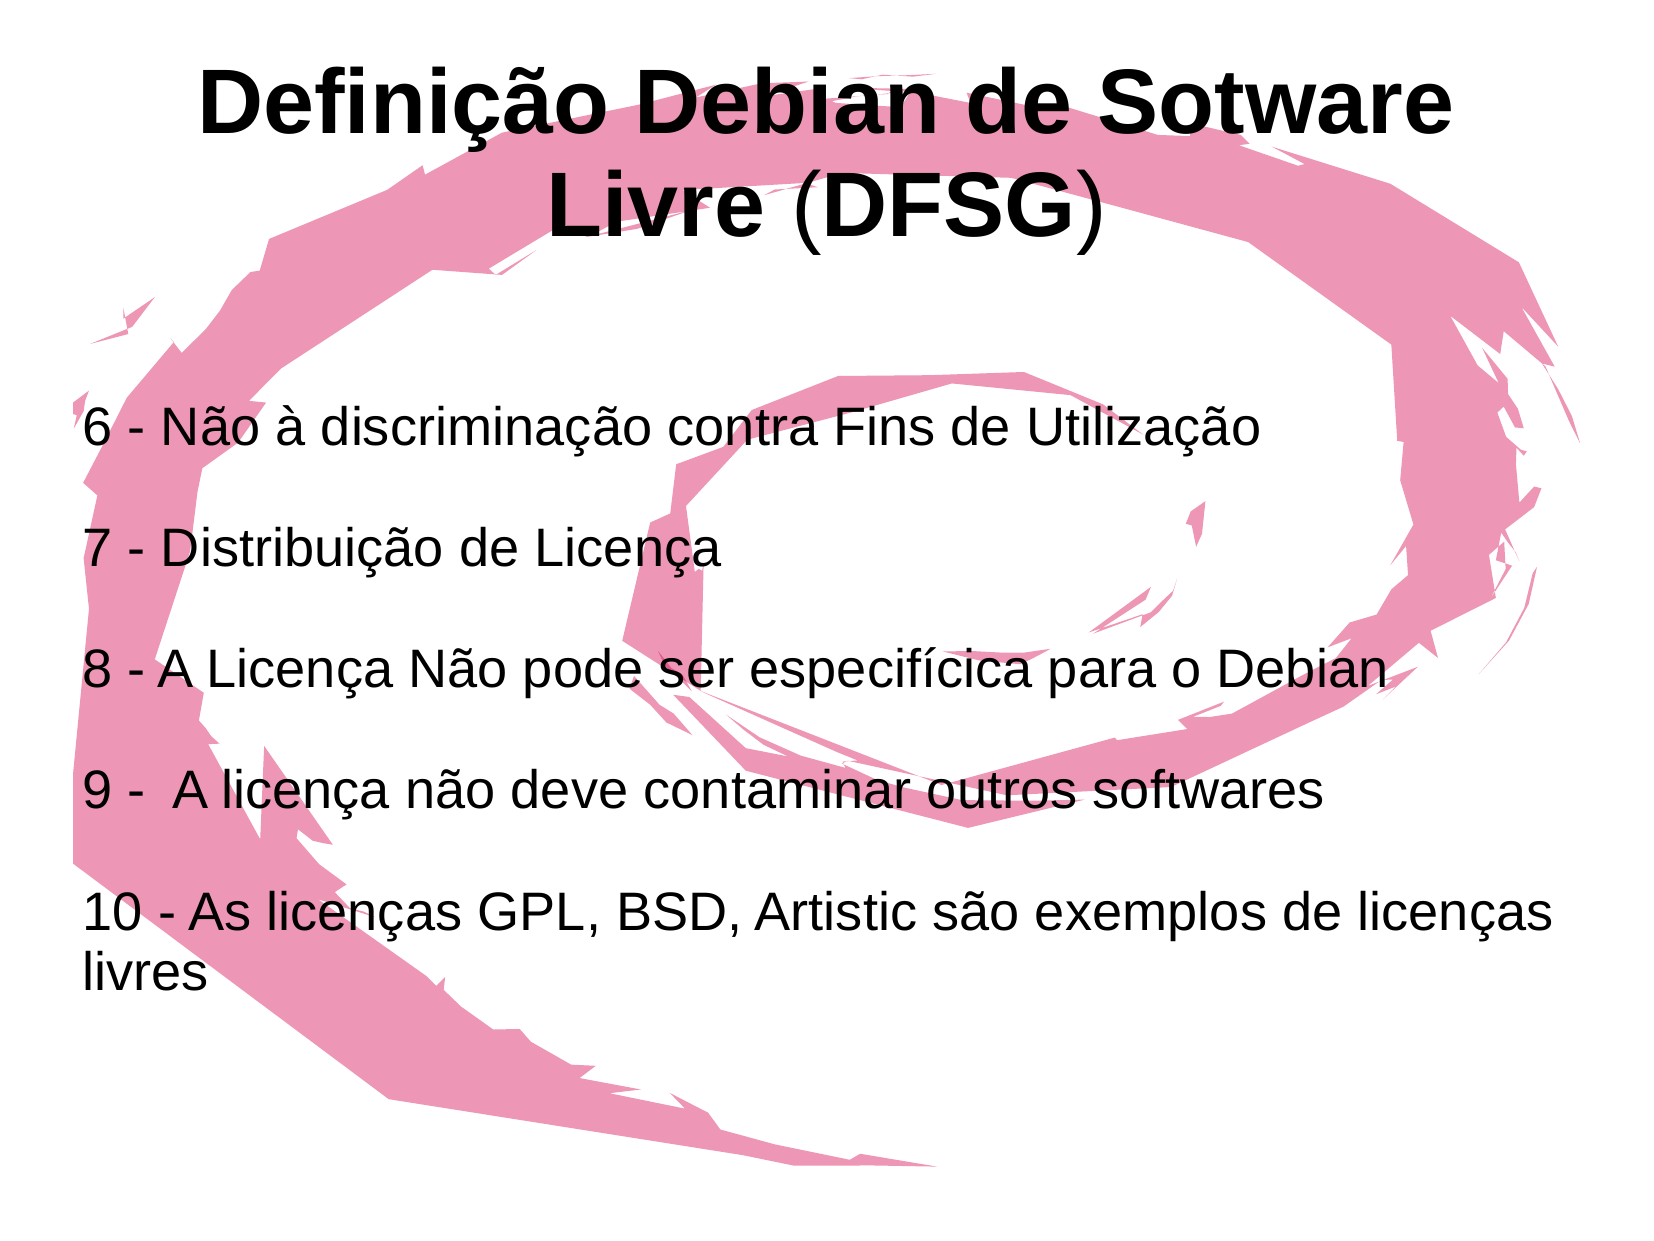

# Definição Debian de Sotware Livre (DFSG)
6 - Não à discriminação contra Fins de Utilização
7 - Distribuição de Licença
8 - A Licença Não pode ser especifícica para o Debian
9 - A licença não deve contaminar outros softwares
10 - As licenças GPL, BSD, Artistic são exemplos de licenças livres